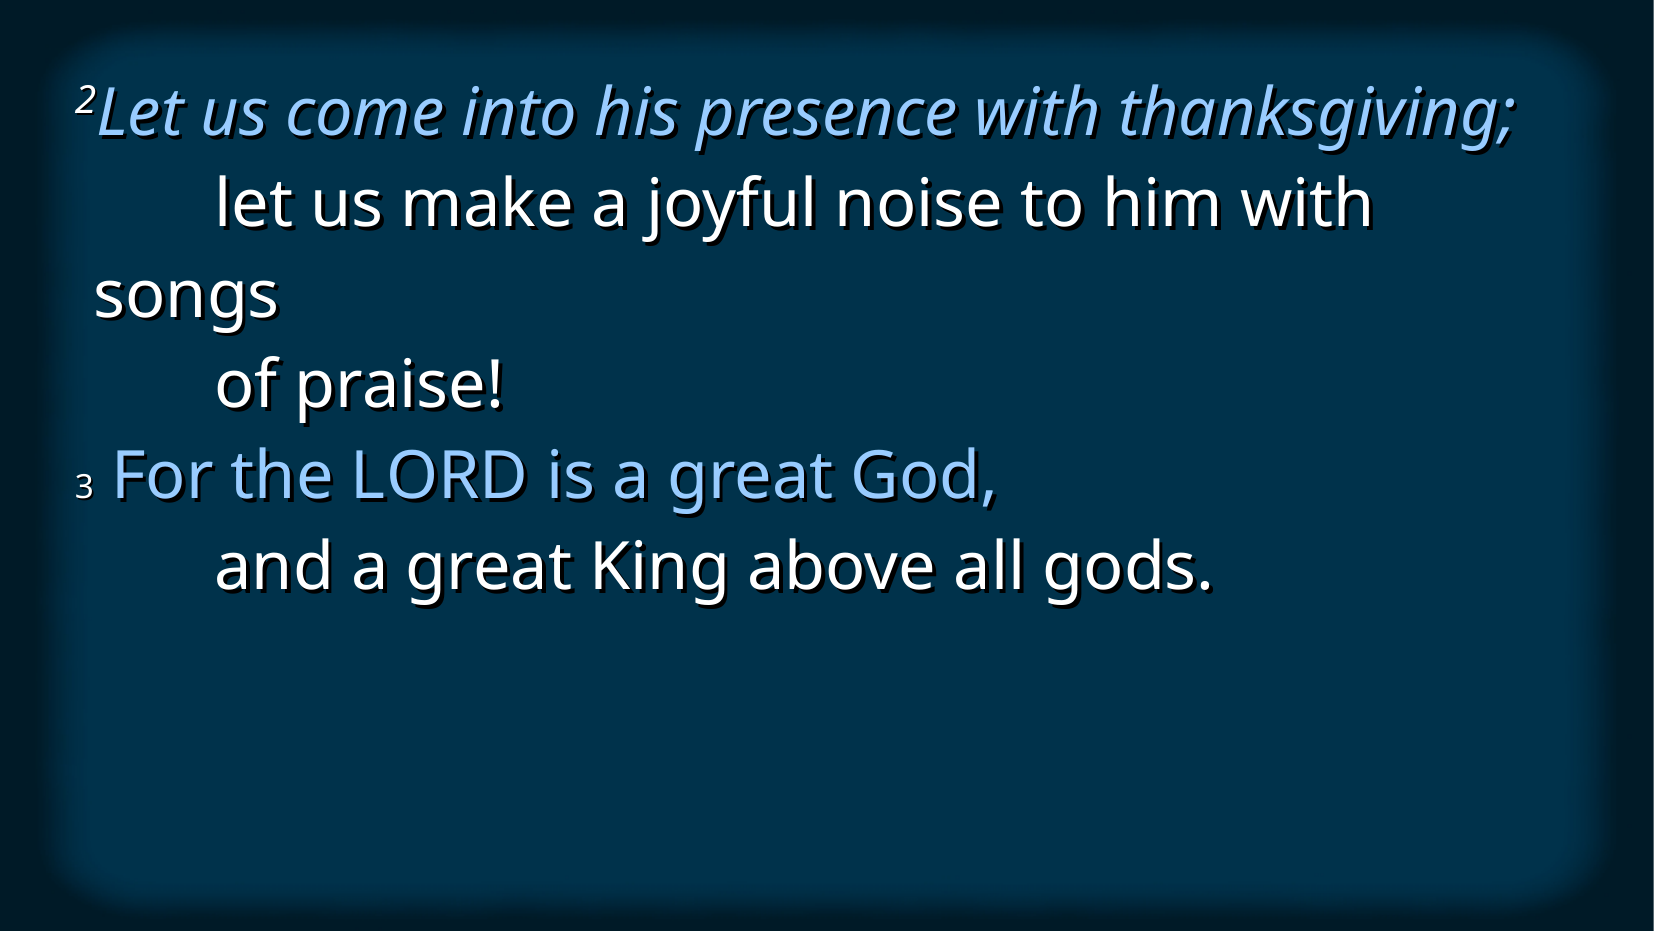

2Let us come into his presence with thanksgiving;
 let us make a joyful noise to him with songs
 of praise!
3 For the LORD is a great God,
 and a great King above all gods.